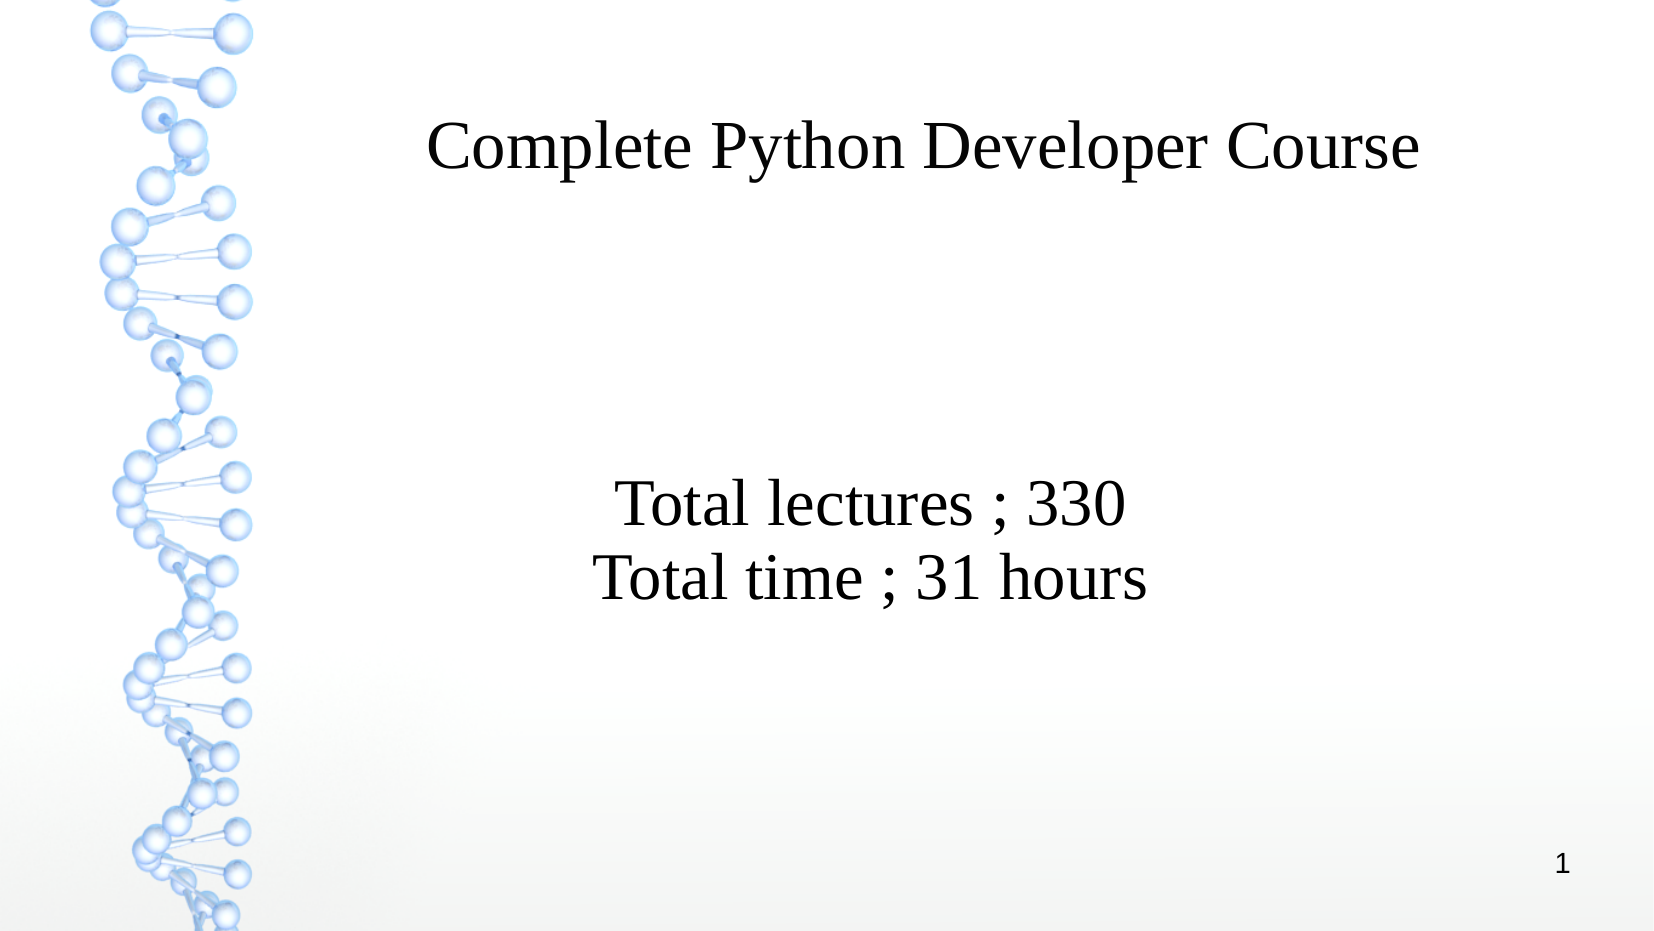

# Complete Python Developer Course
Total lectures ; 330
Total time ; 31 hours
1